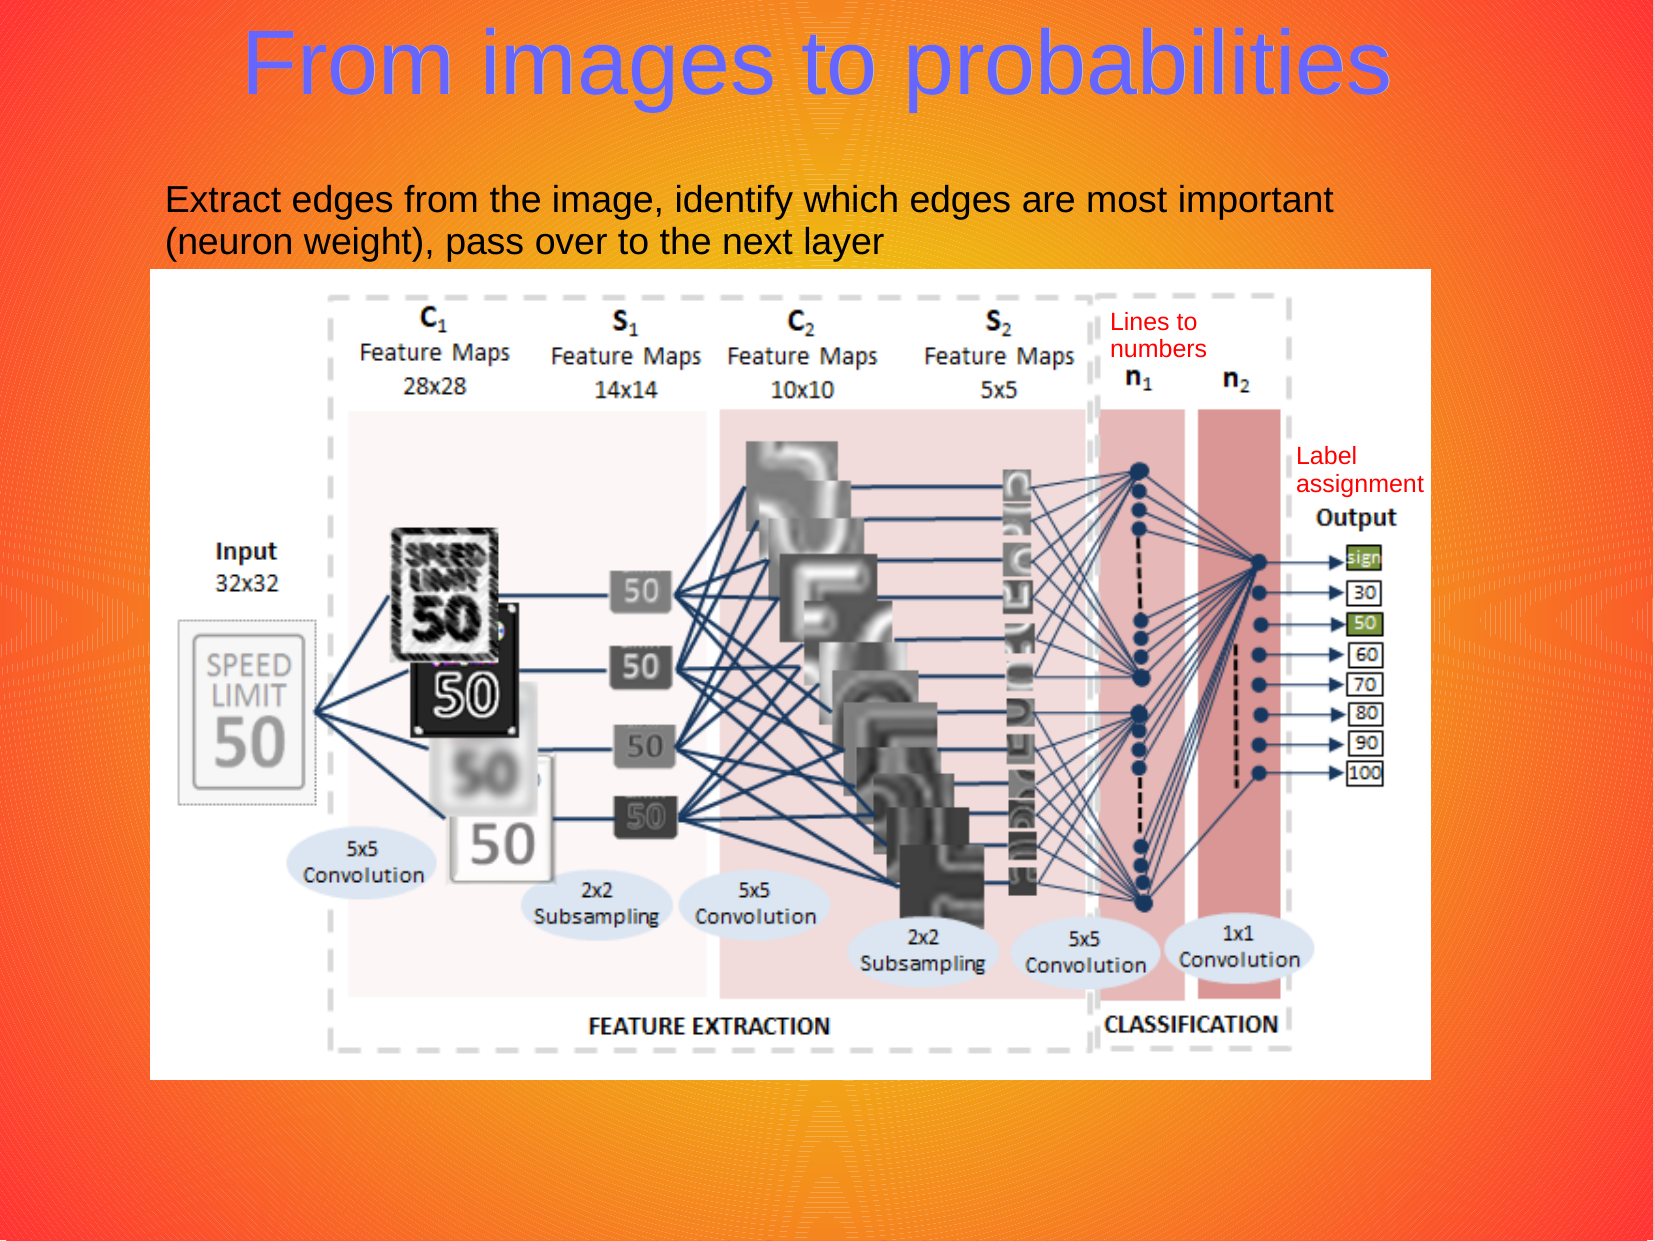

# From images to probabilities
Extract edges from the image, identify which edges are most important (neuron weight), pass over to the next layer
Lines to numbers
Label assignment